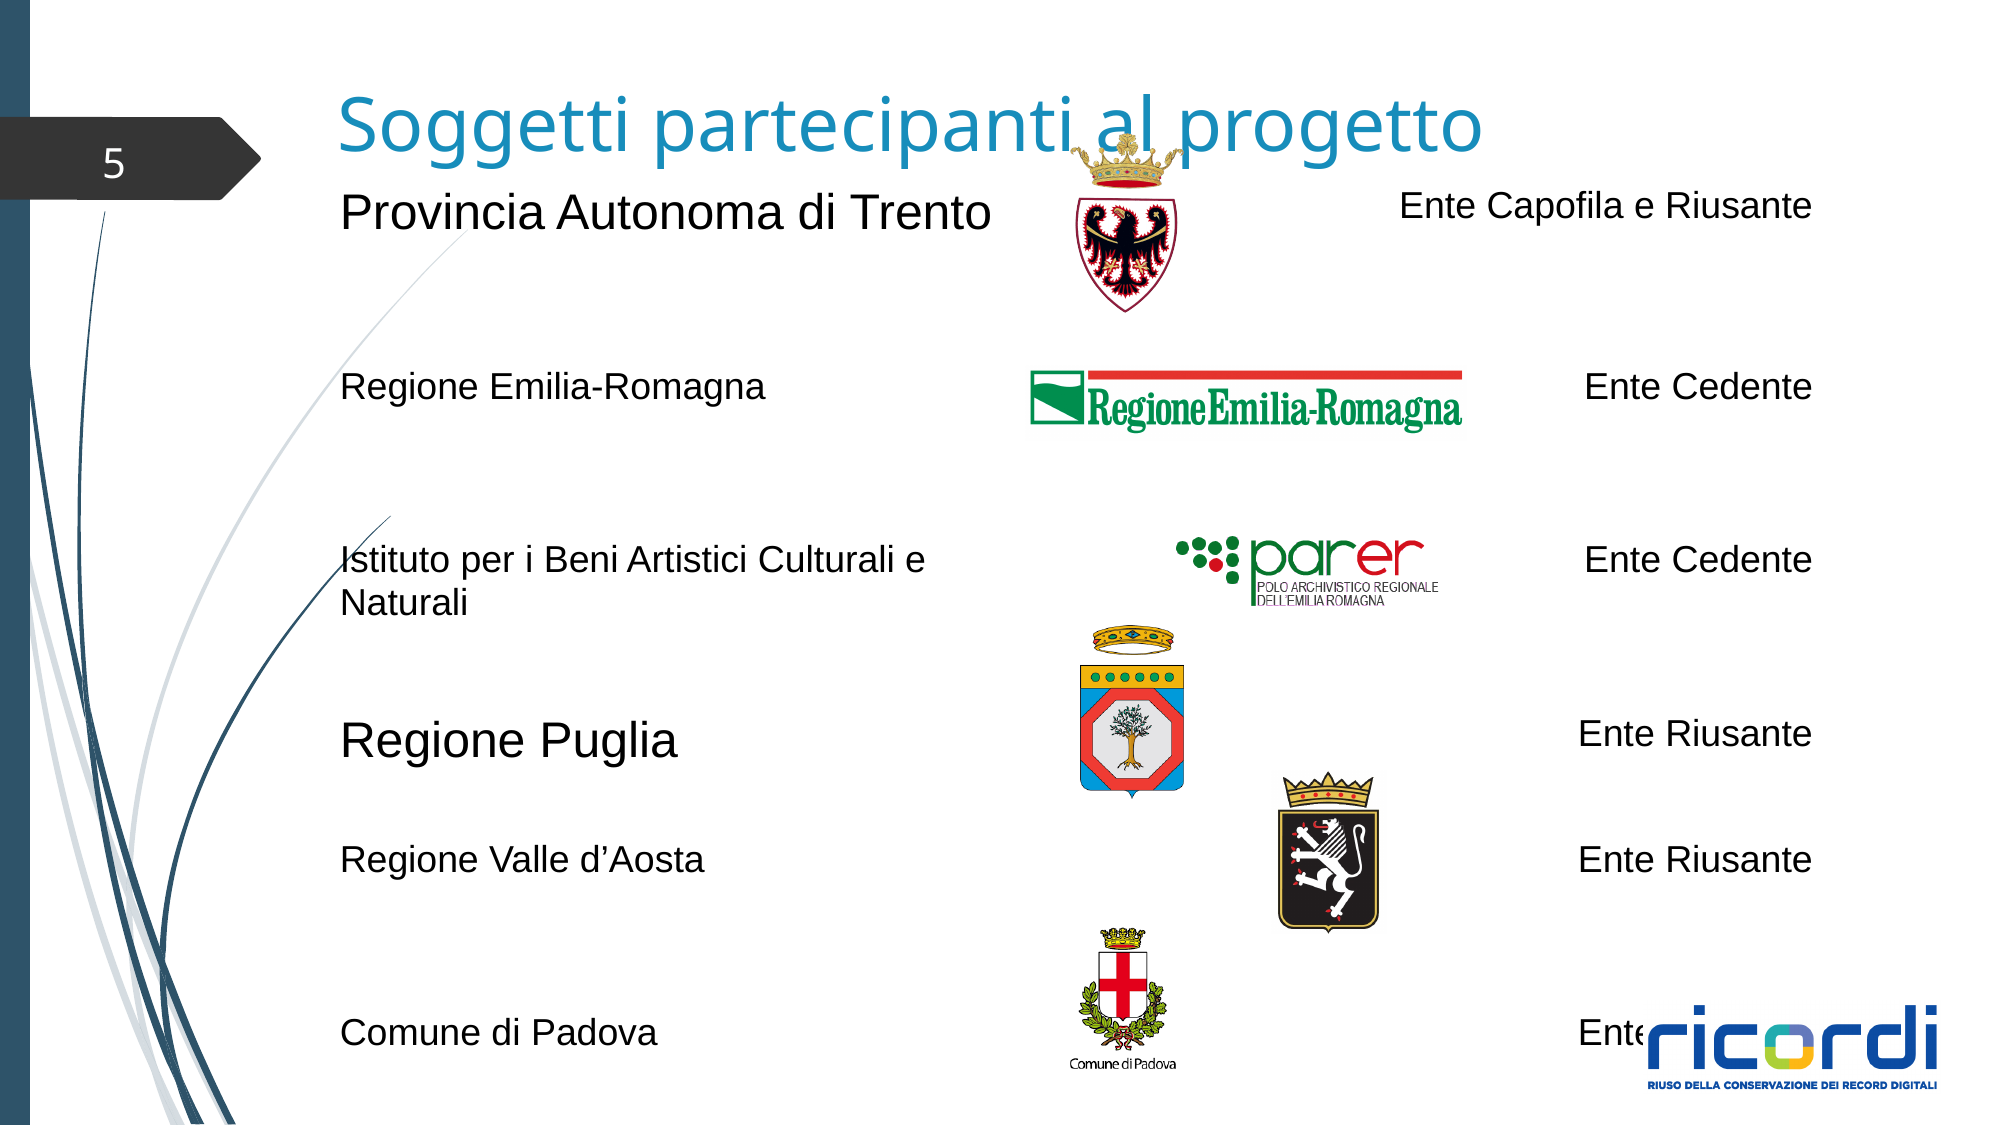

# Soggetti partecipanti al progetto
| Provincia Autonoma di Trento | Ente Capofila e Riusante |
| --- | --- |
| Regione Emilia-Romagna | Ente Cedente |
| Istituto per i Beni Artistici Culturali e Naturali | Ente Cedente |
| Regione Puglia | Ente Riusante |
| Regione Valle d’Aosta | Ente Riusante |
| Comune di Padova | Ente Riusante |